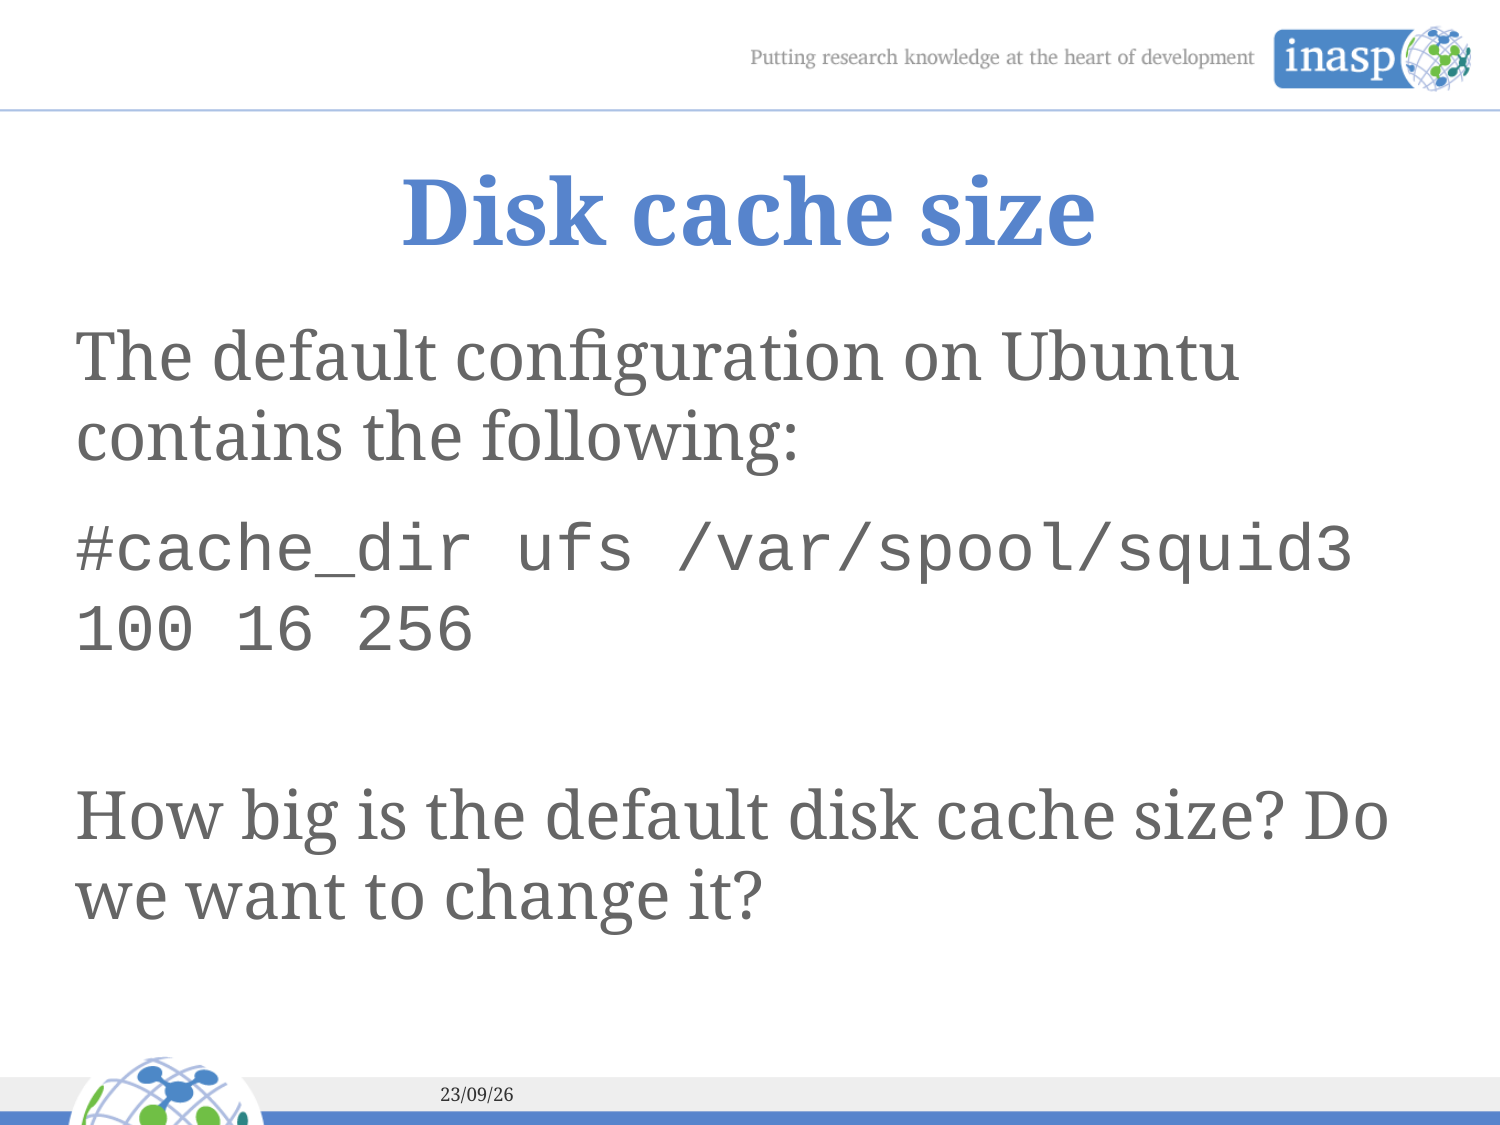

# Disk cache size
The default configuration on Ubuntu contains the following:
#cache_dir ufs /var/spool/squid3 100 16 256
How big is the default disk cache size? Do we want to change it?